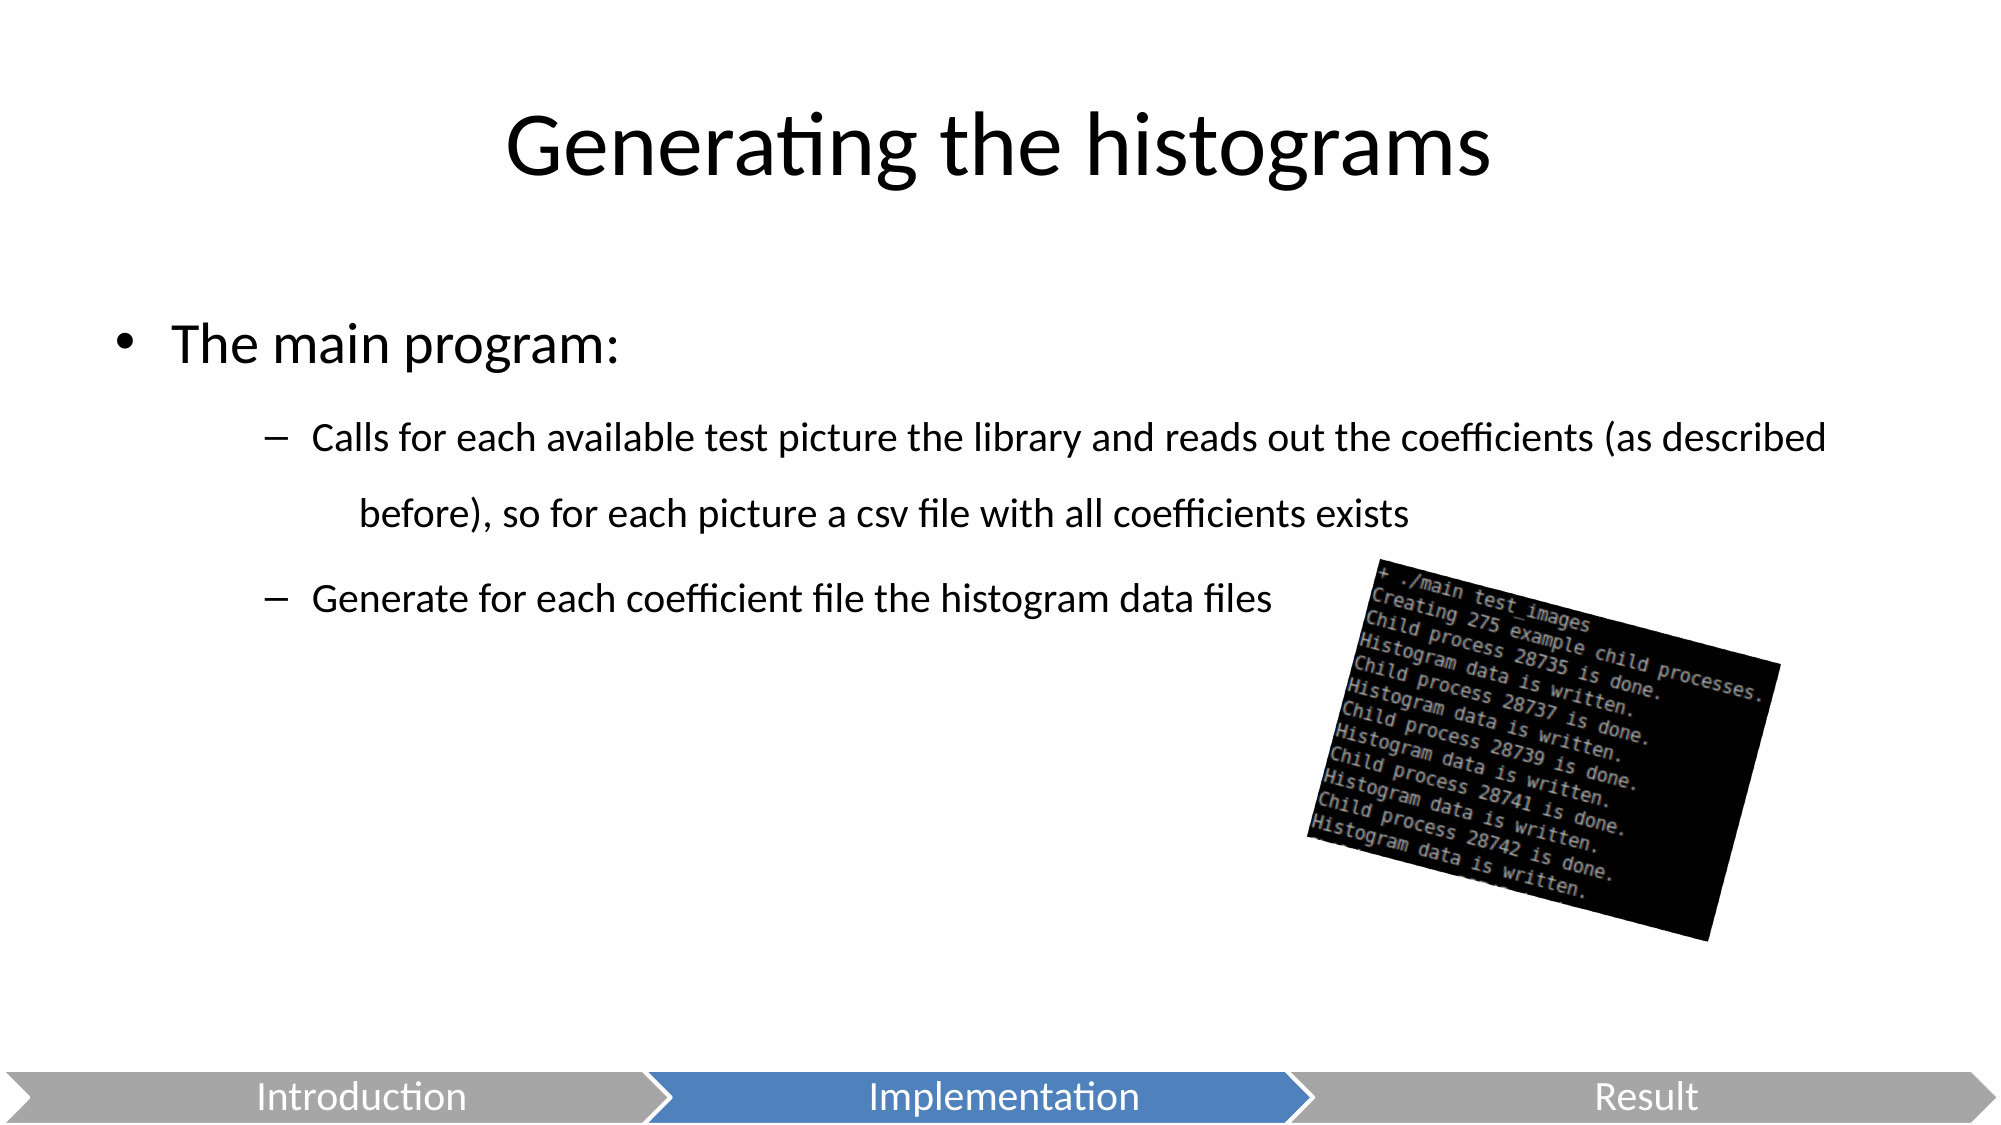

# Generating the histograms
The main program:
Calls for each available test picture the library and reads out the coefficients (as described before), so for each picture a csv file with all coefficients exists
Generate for each coefficient file the histogram data files
Introduction
Implementation
Result